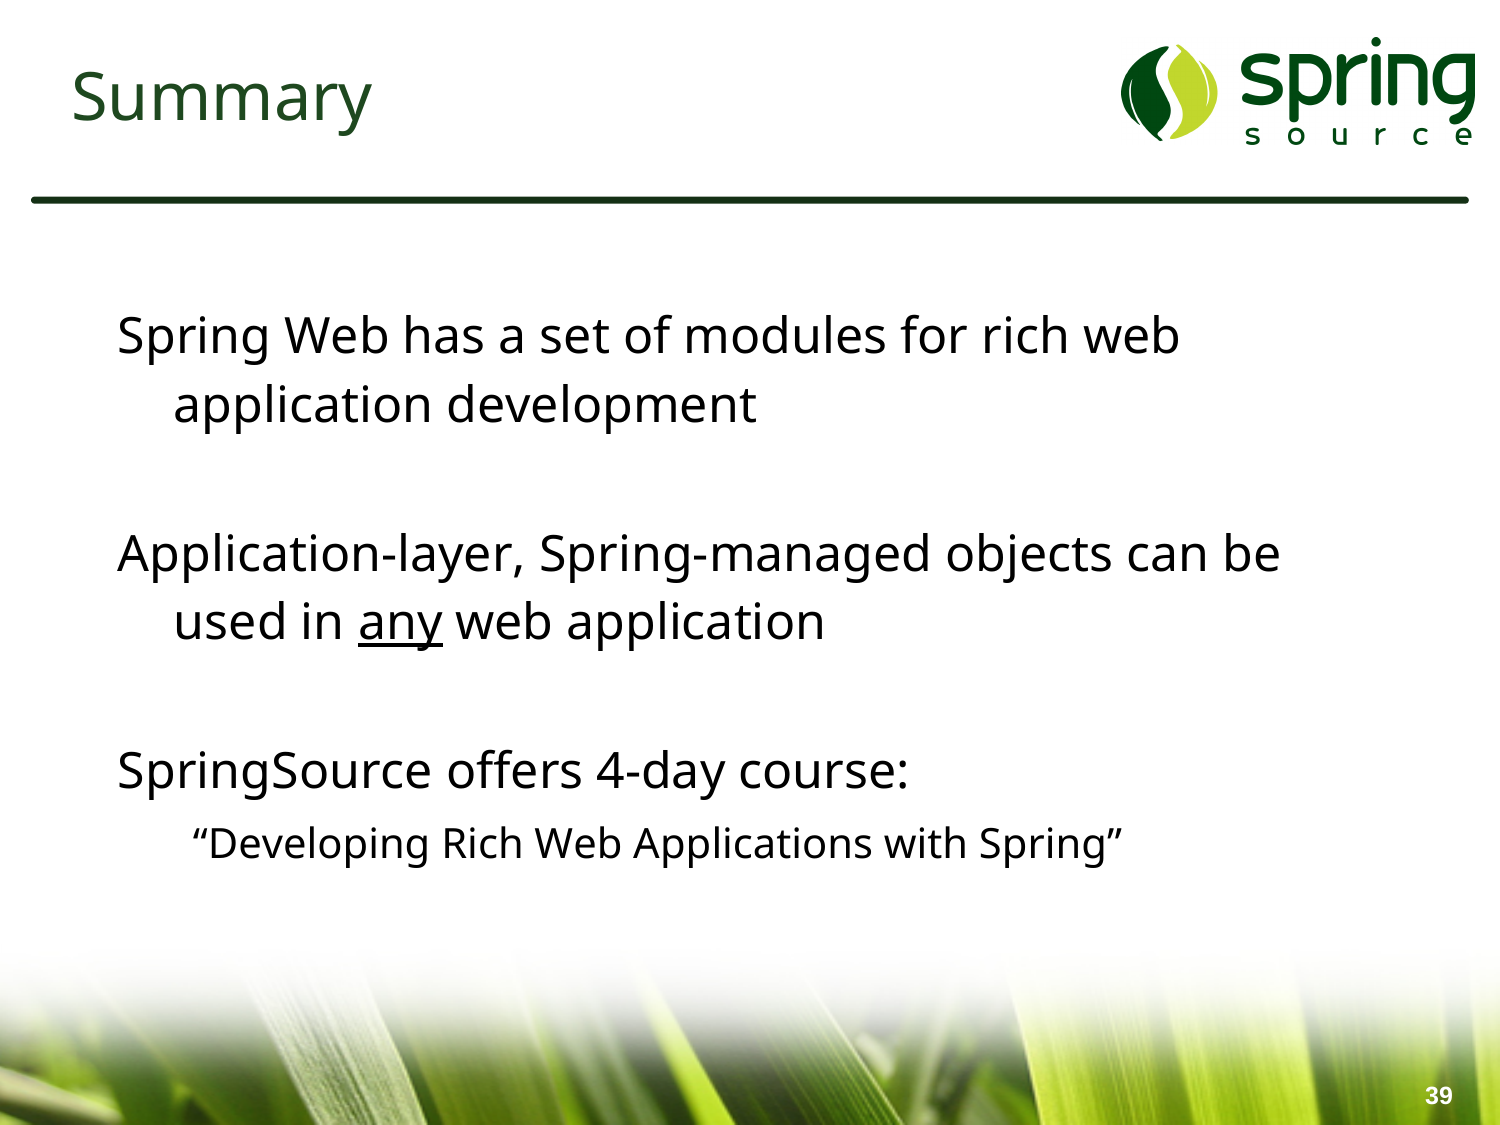

# Summary
Spring Web has a set of modules for rich web application development
Application-layer, Spring-managed objects can be used in any web application
SpringSource offers 4-day course:
“Developing Rich Web Applications with Spring”